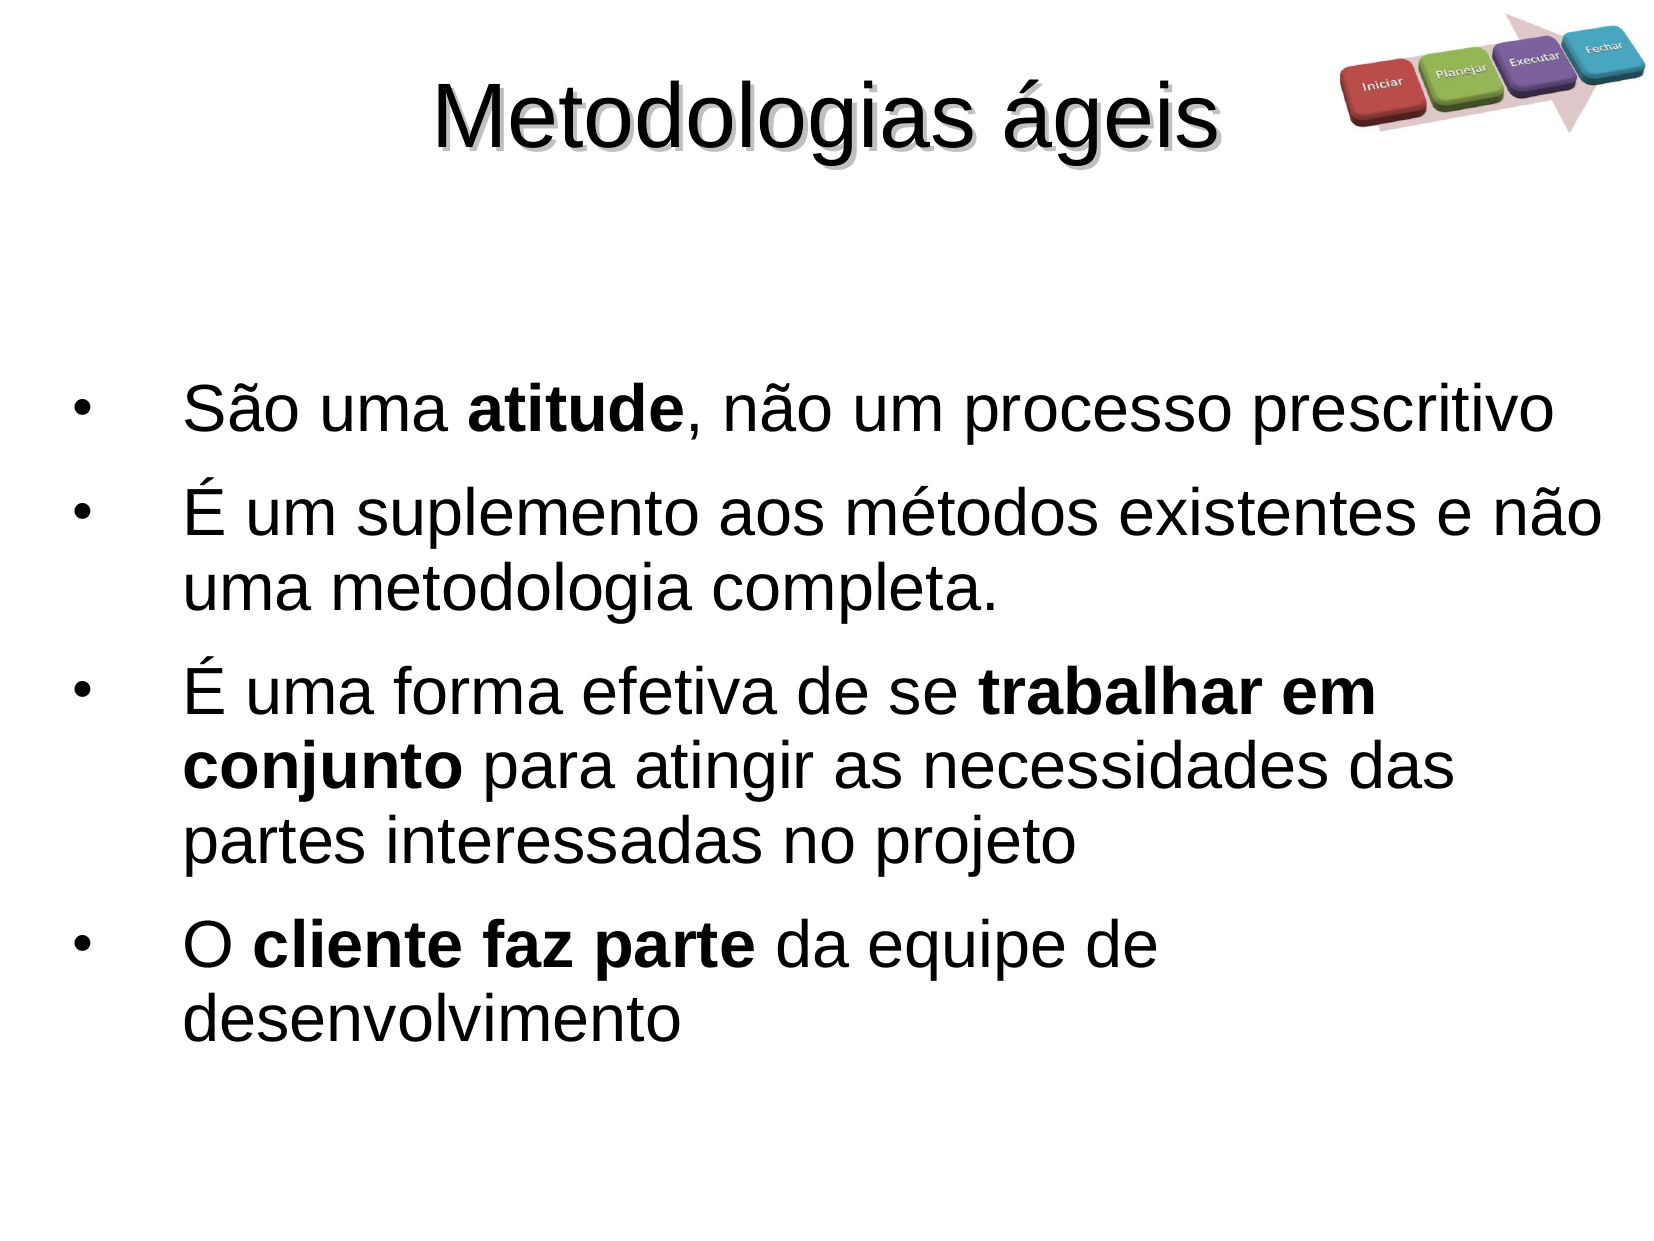

# Metodologias ágeis
São uma atitude, não um processo prescritivo
É um suplemento aos métodos existentes e não uma metodologia completa.
É uma forma efetiva de se trabalhar em conjunto para atingir as necessidades das partes interessadas no projeto
O cliente faz parte da equipe de desenvolvimento